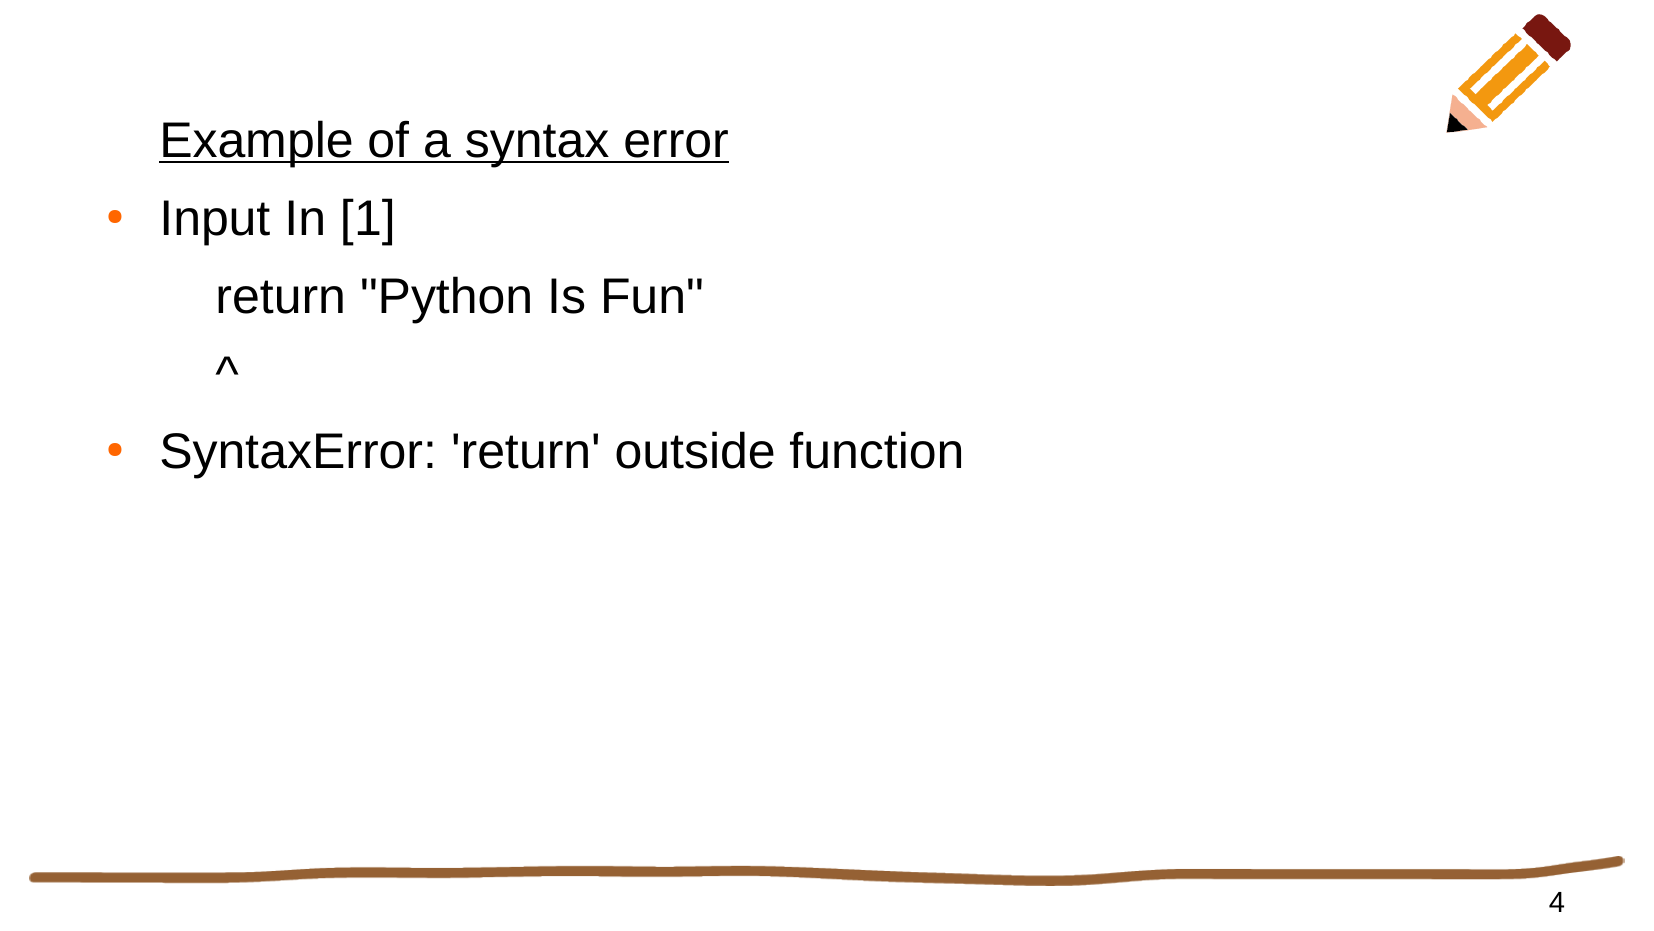

# Example of a syntax error
Input In [1]
 return "Python Is Fun"
 ^
SyntaxError: 'return' outside function
4